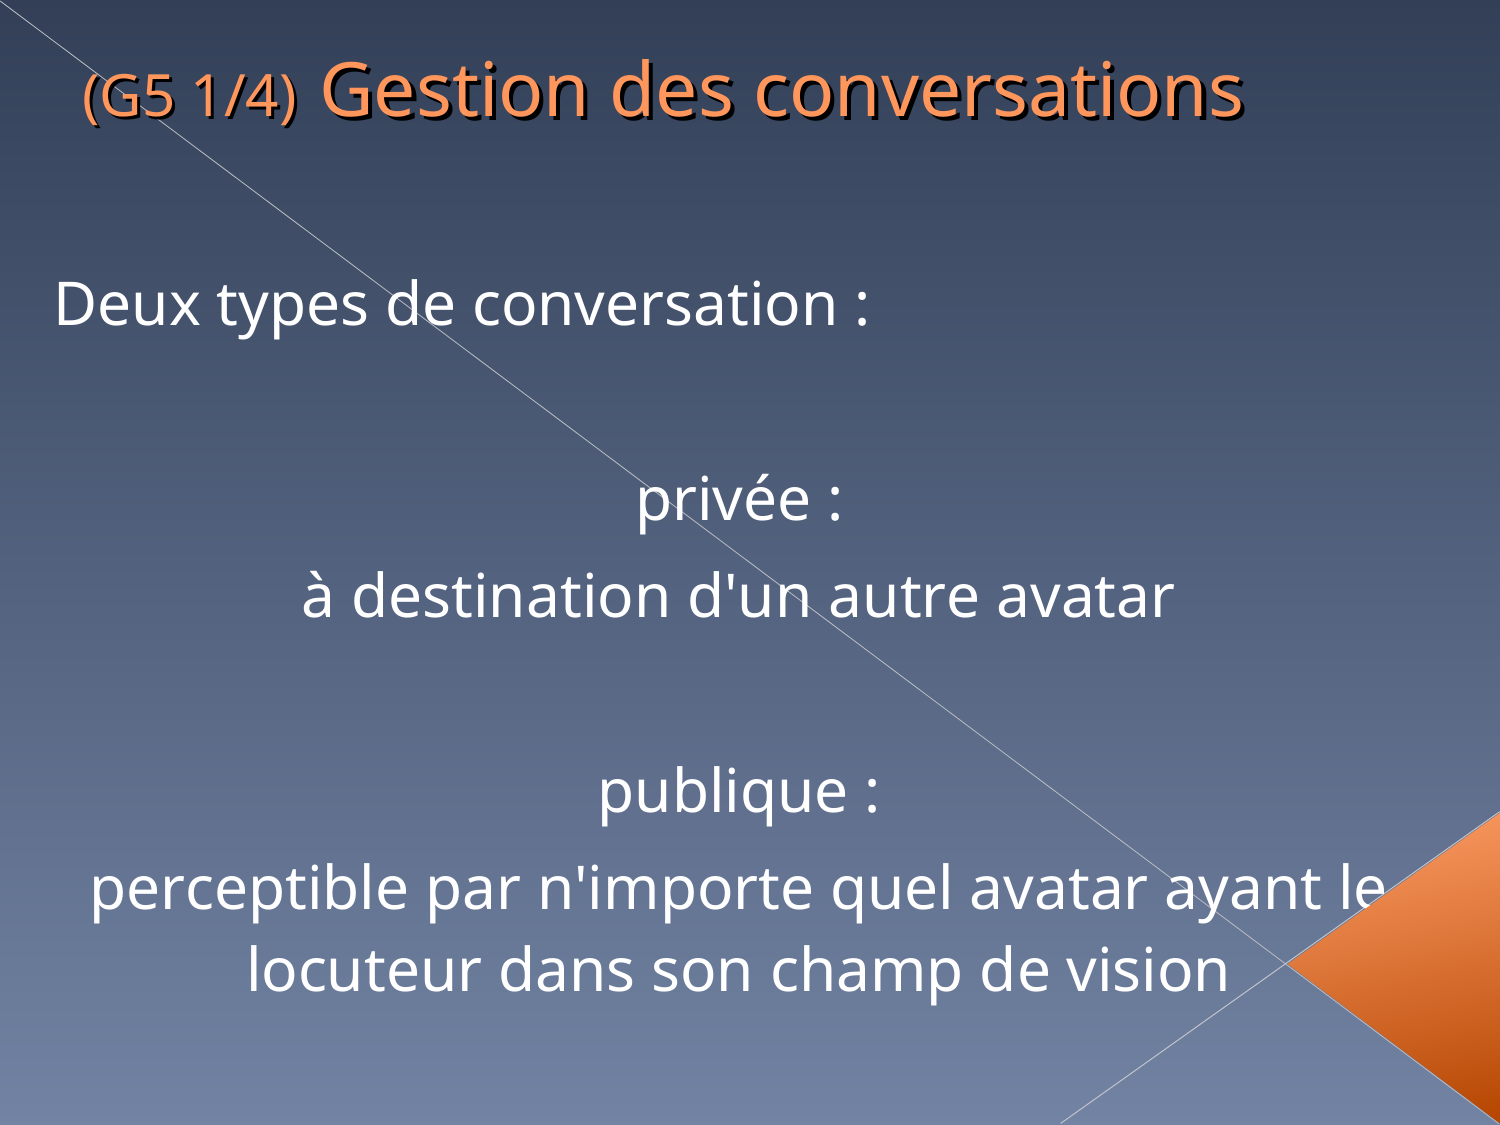

# (G5 1/4) Gestion des conversations
Deux types de conversation :
privée :
à destination d'un autre avatar
publique :
perceptible par n'importe quel avatar ayant le locuteur dans son champ de vision